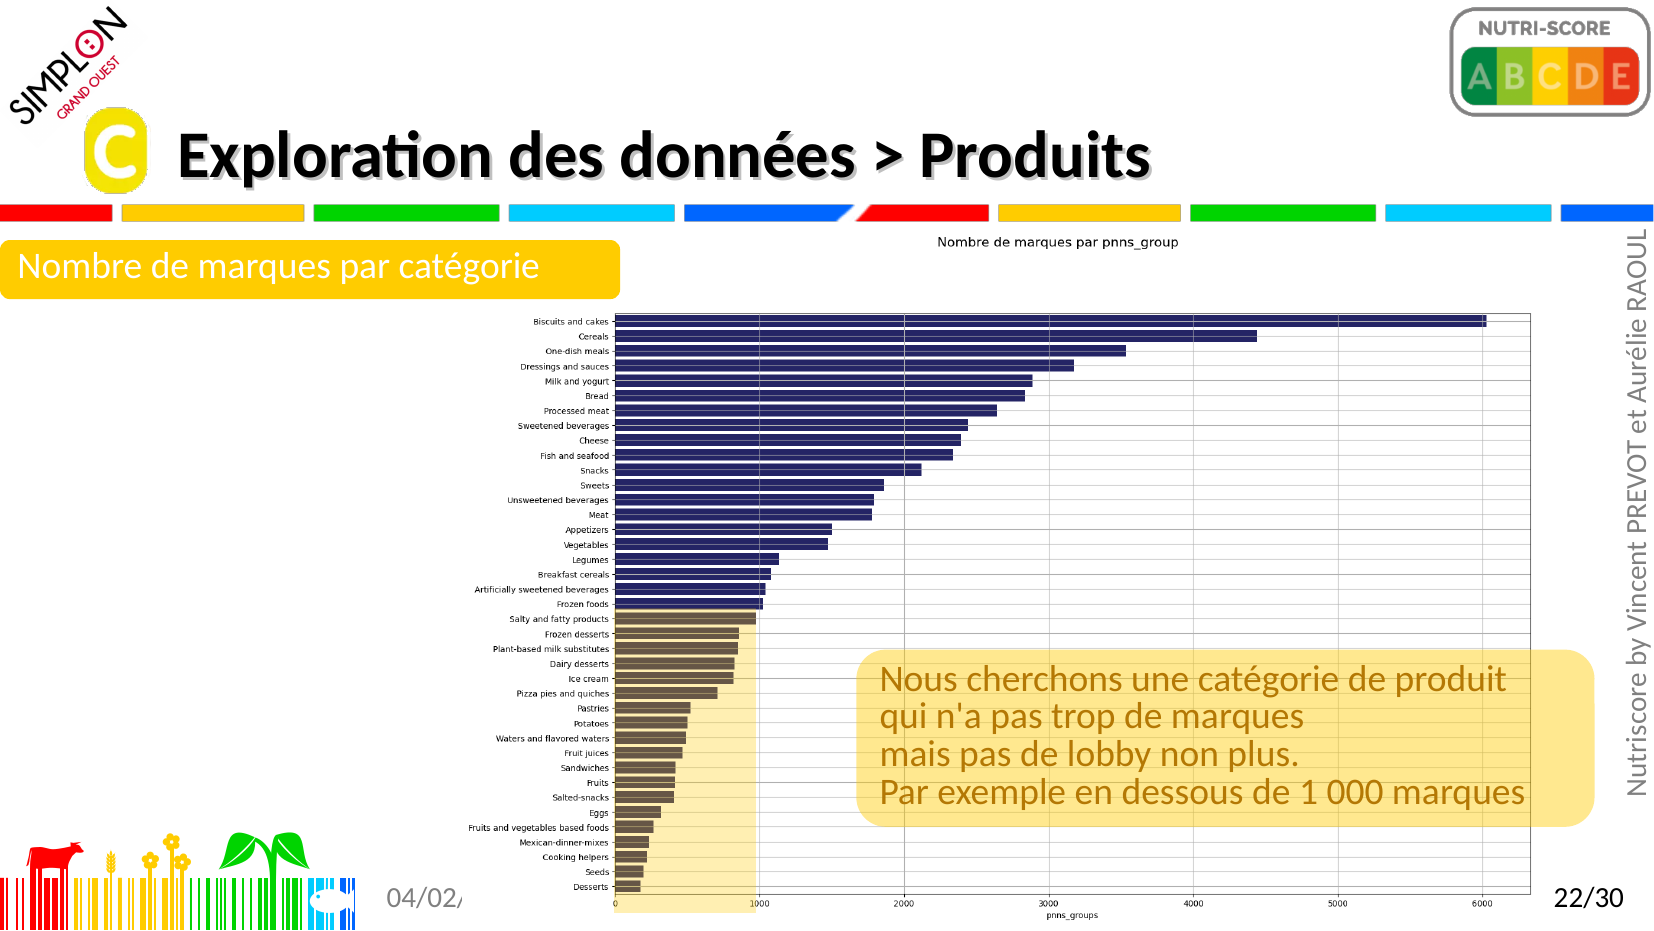

# Exploration des données > Produits
Nombre de marques par catégorie
Nous cherchons une catégorie de produit
qui n'a pas trop de marques
mais pas de lobby non plus.
Par exemple en dessous de 1 000 marques
22